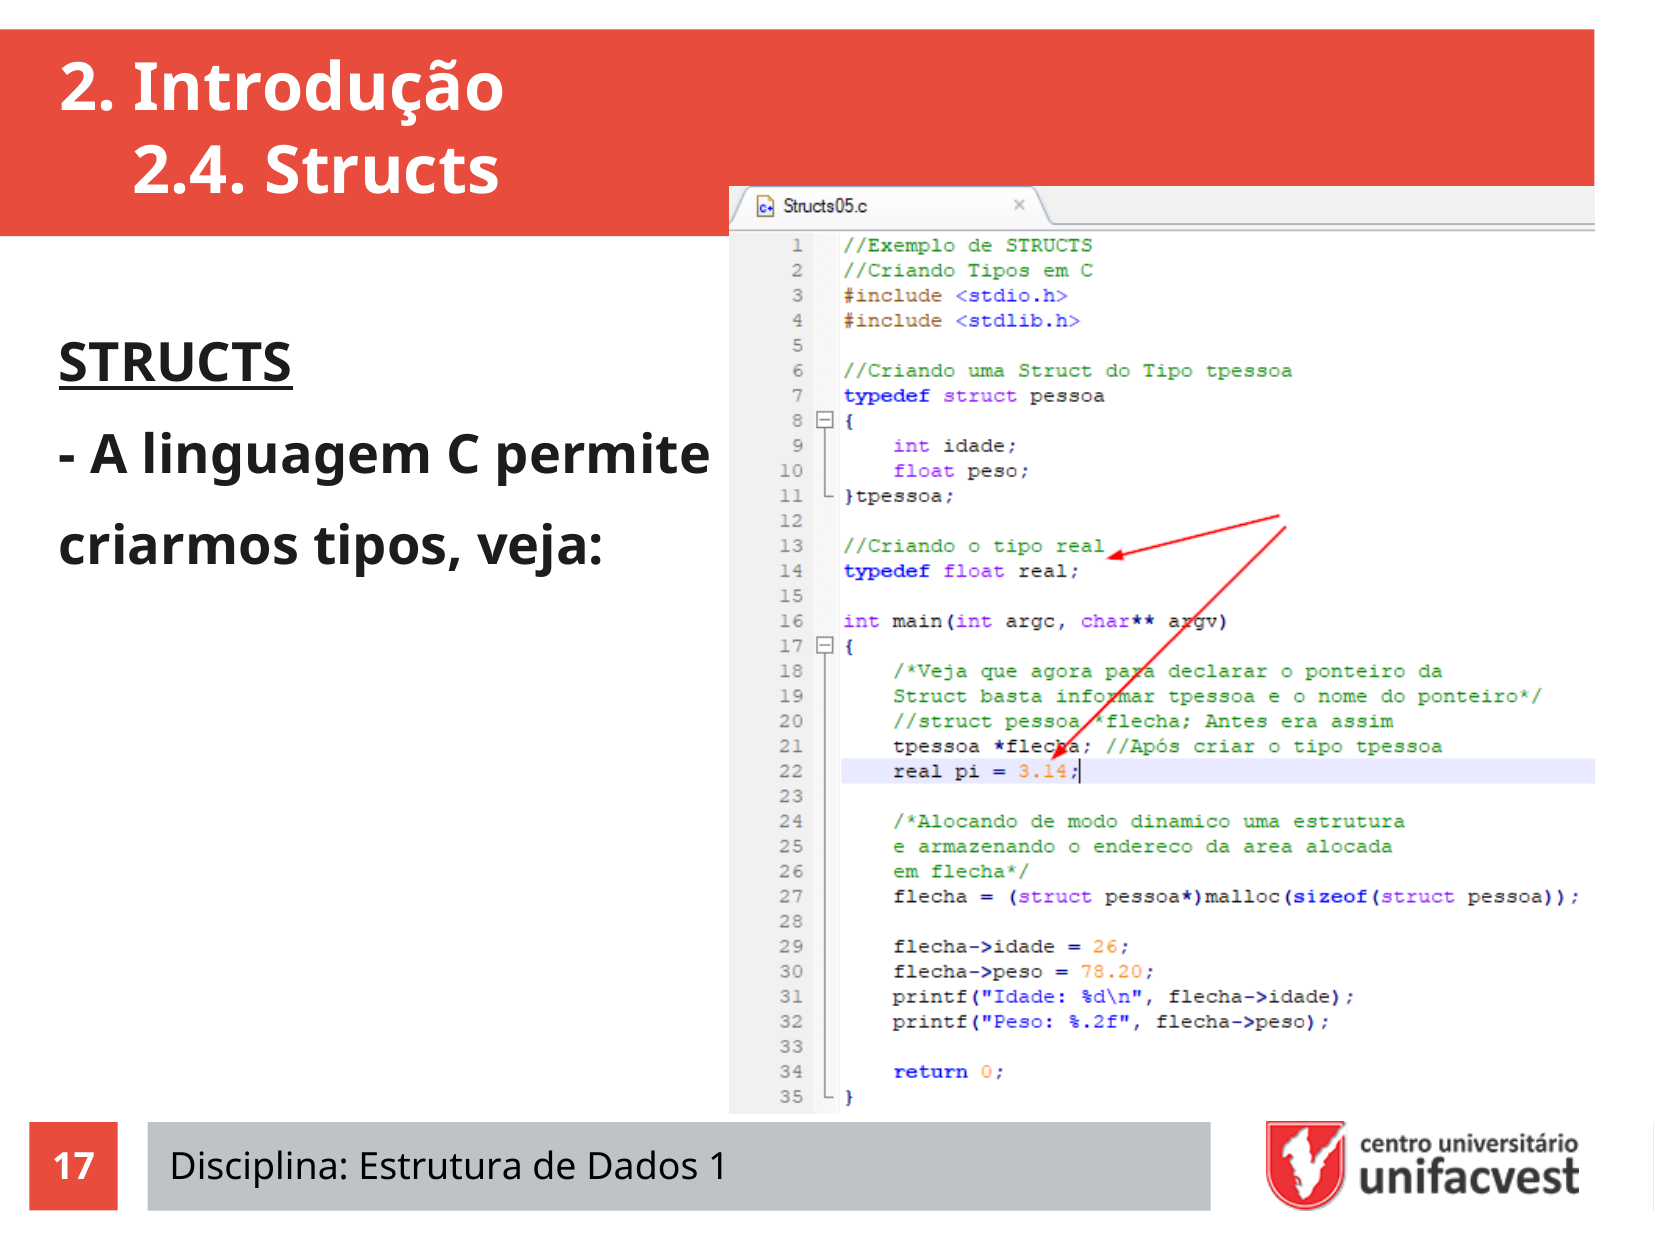

# 2. Introdução 2.4. Structs
STRUCTS
- A linguagem C permite
criarmos tipos, veja:
17
Disciplina: Estrutura de Dados 1